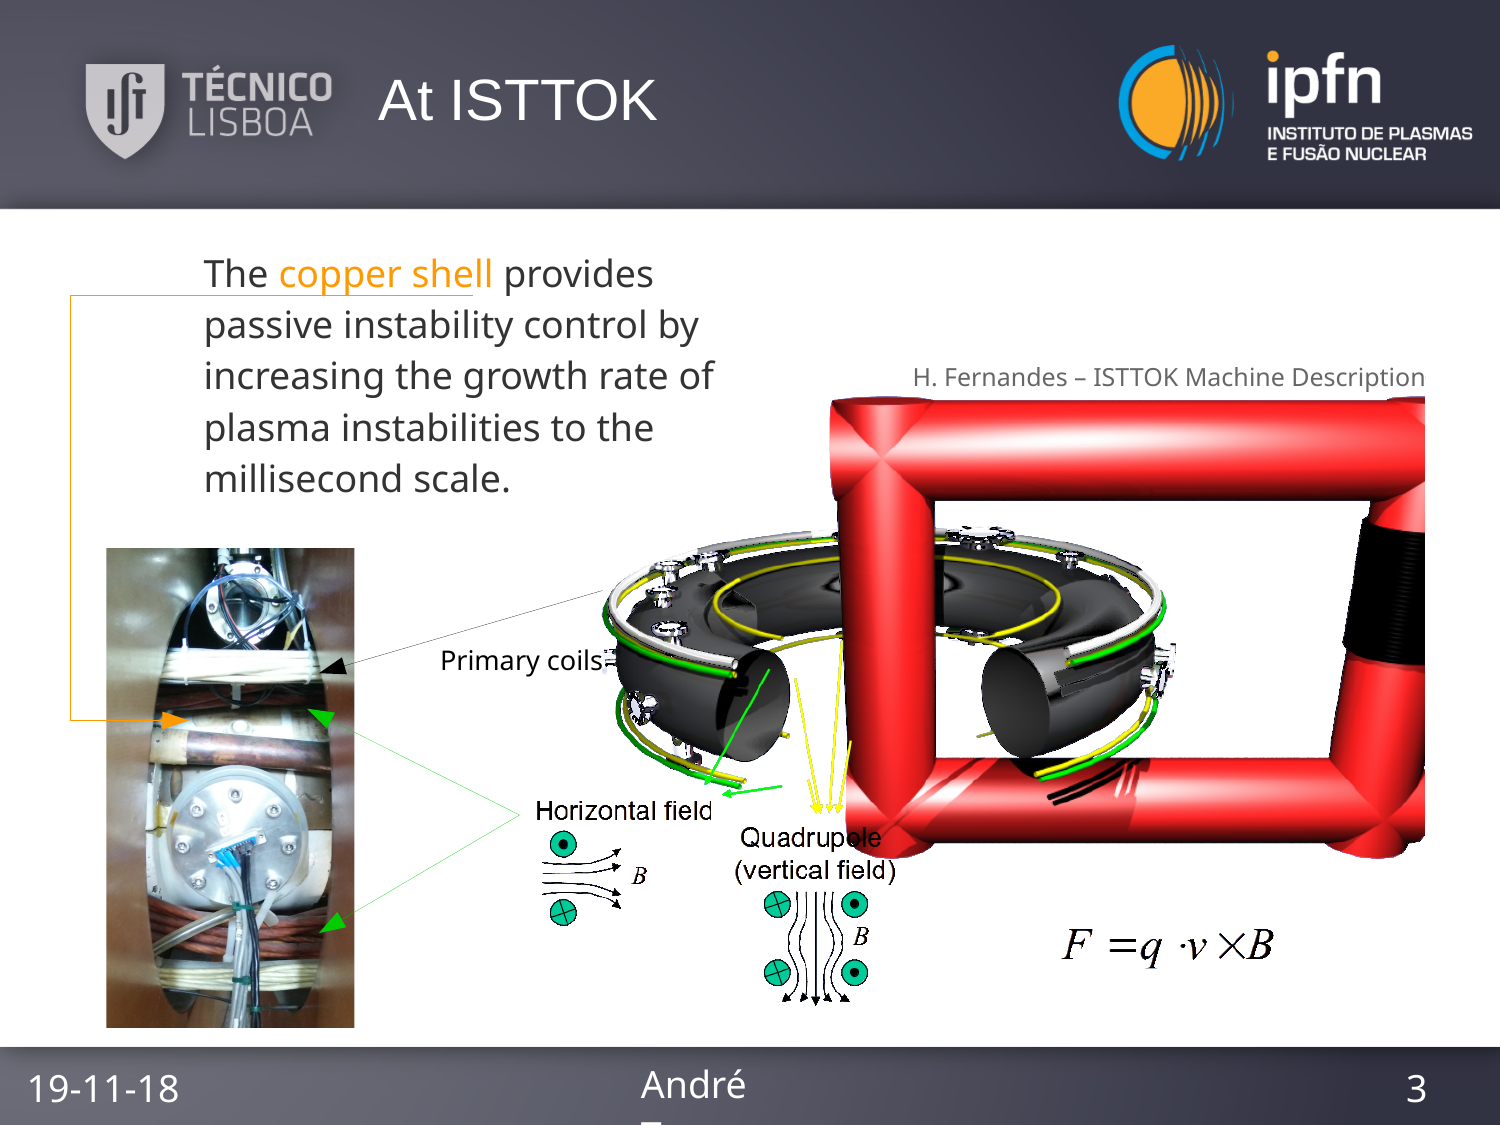

# At ISTTOK
The copper shell provides passive instability control by increasing the growth rate of plasma instabilities to the millisecond scale.
H. Fernandes – ISTTOK Machine Description
Primary coils